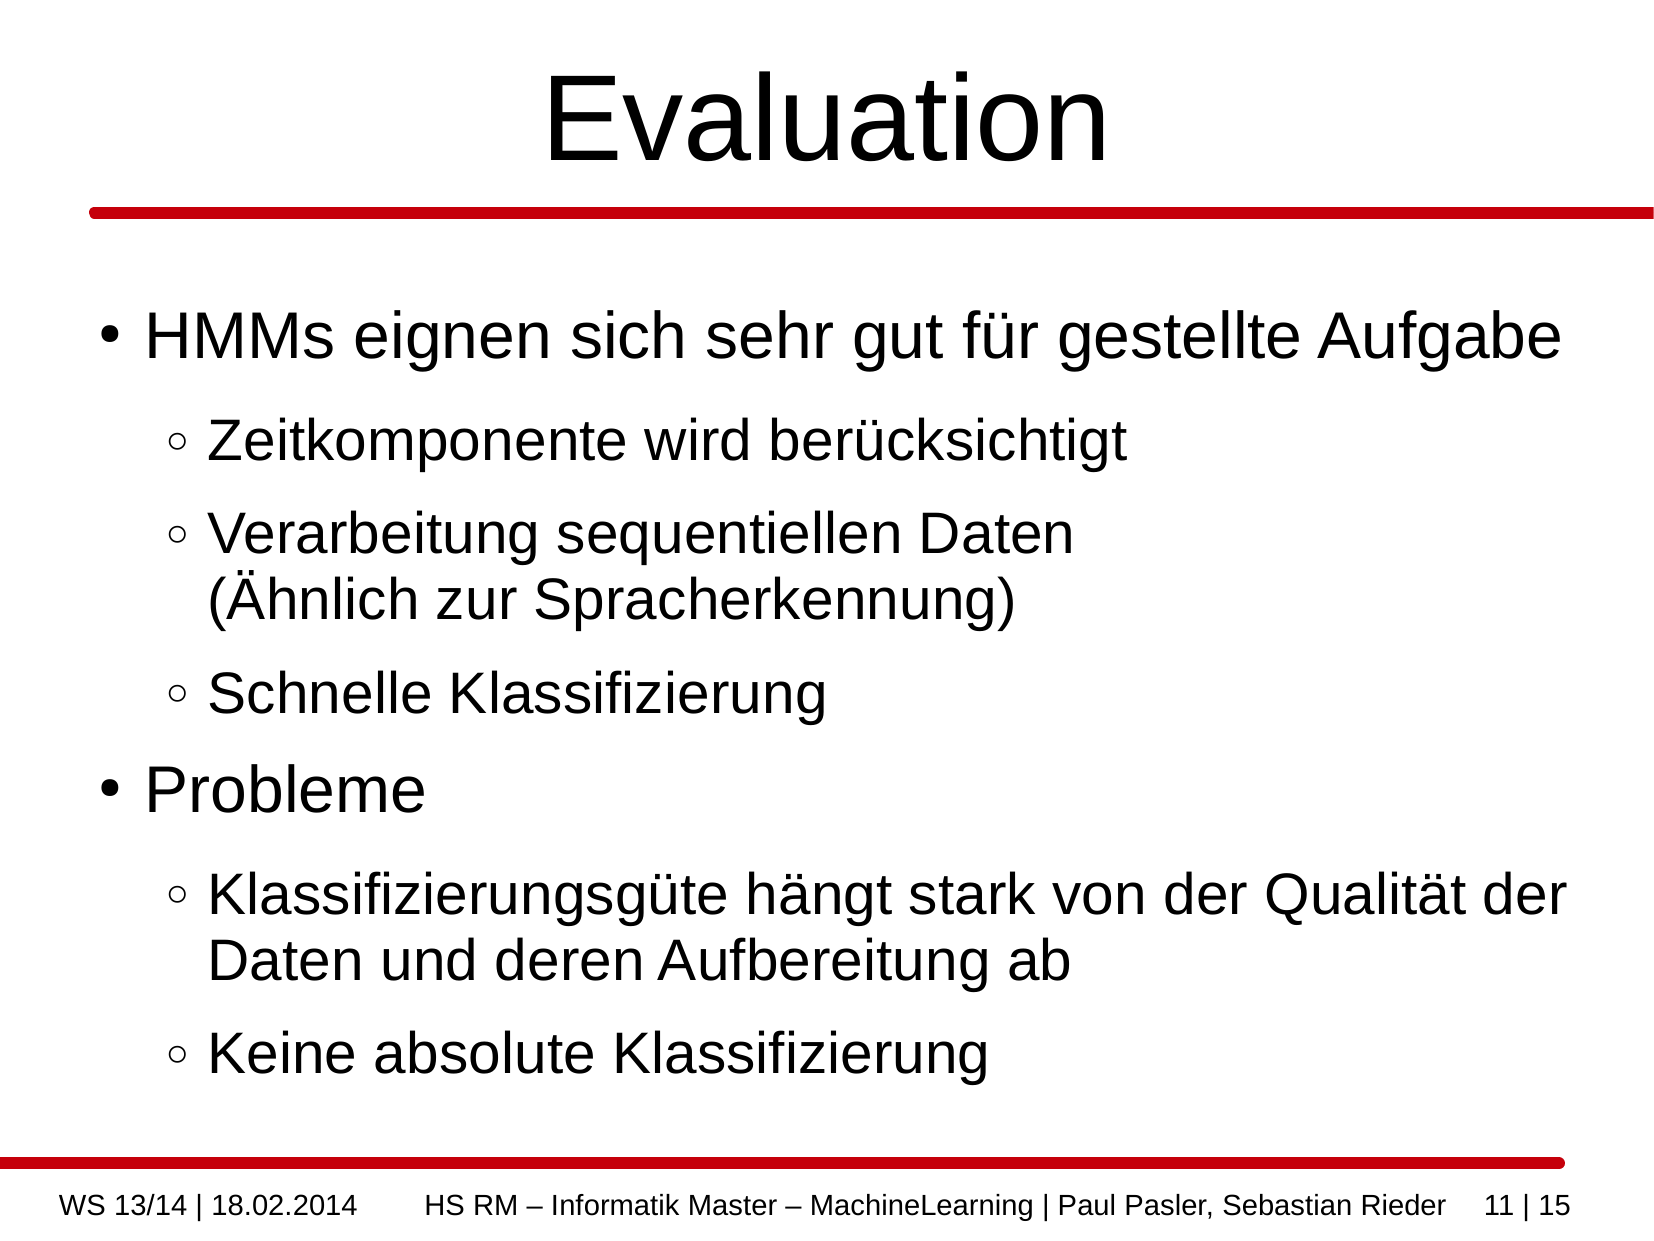

# Evaluation
HMMs eignen sich sehr gut für gestellte Aufgabe
Zeitkomponente wird berücksichtigt
Verarbeitung sequentiellen Daten
(Ähnlich zur Spracherkennung)
Schnelle Klassifizierung
Probleme
Klassifizierungsgüte hängt stark von der Qualität der Daten und deren Aufbereitung ab
Keine absolute Klassifizierung
18.02.2014
11